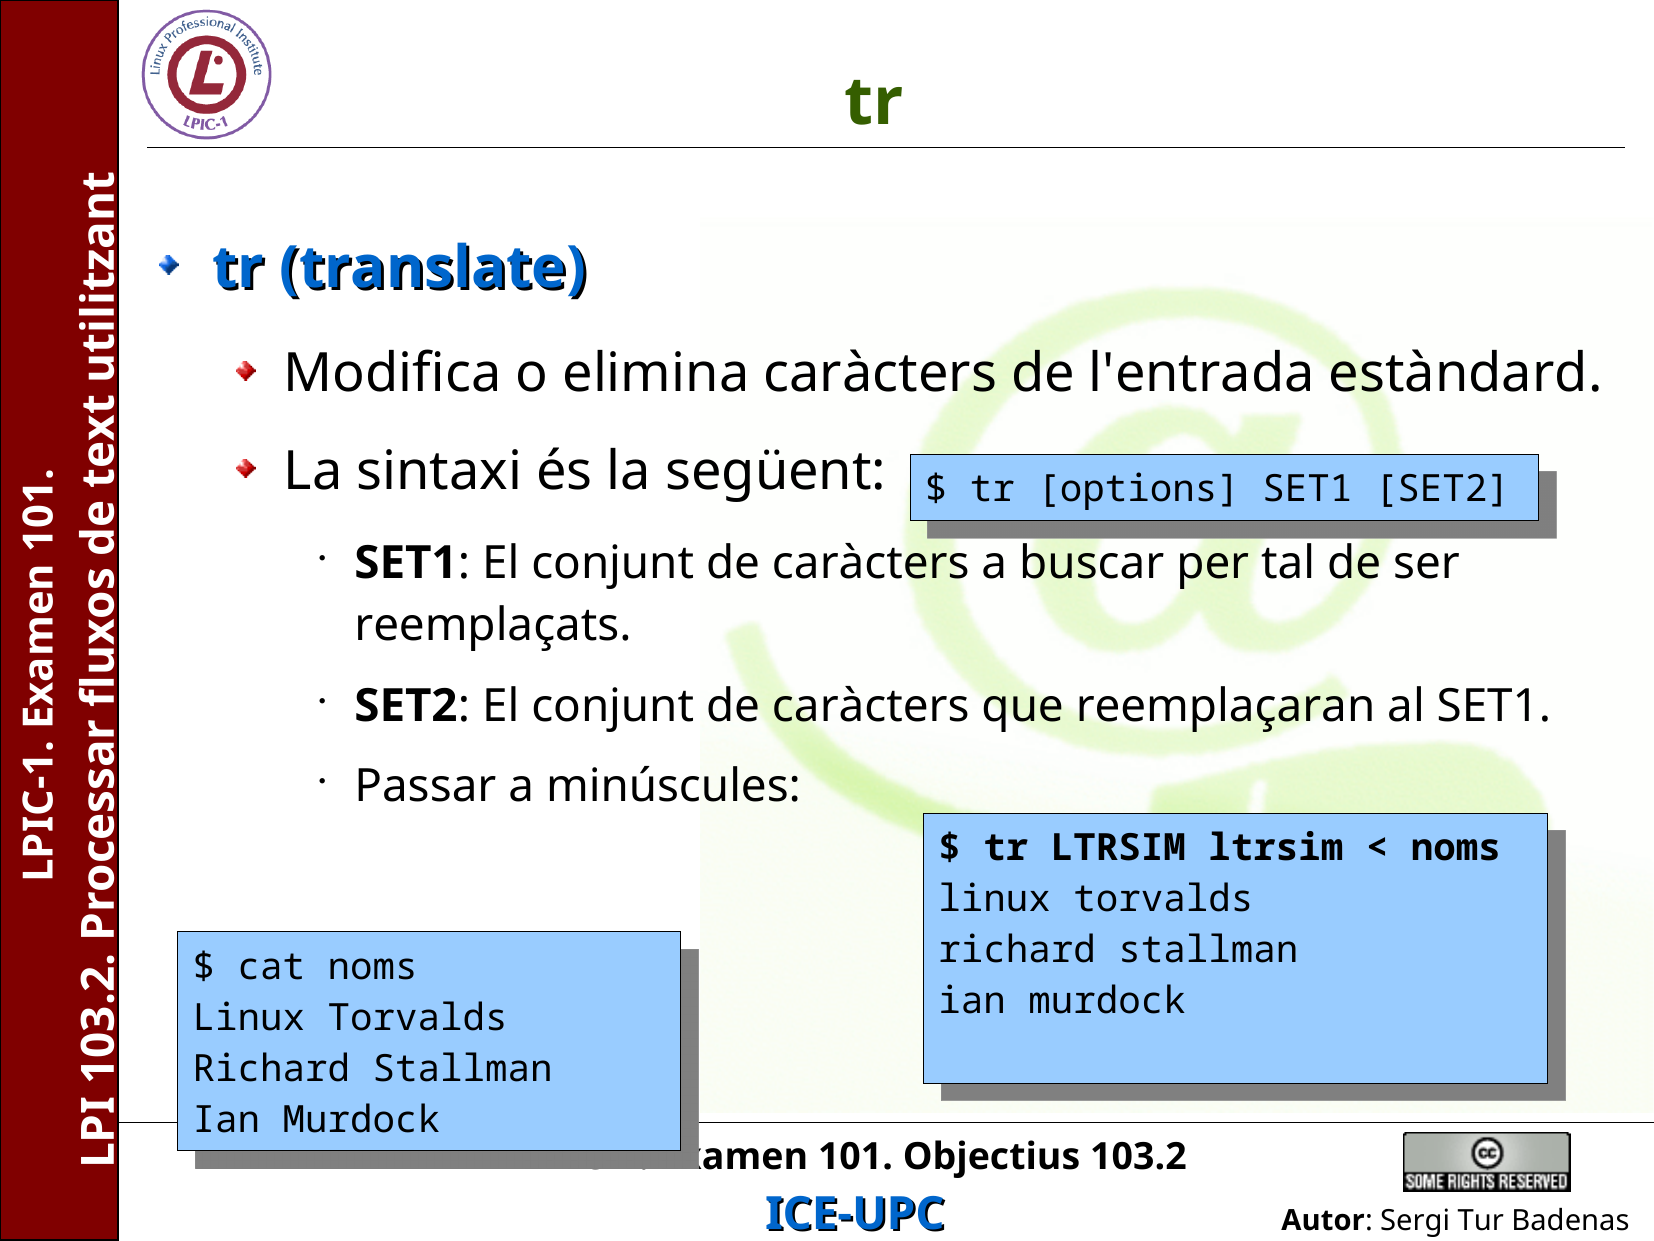

# tr
tr (translate)
Modifica o elimina caràcters de l'entrada estàndard.
La sintaxi és la següent:
SET1: El conjunt de caràcters a buscar per tal de ser reemplaçats.
SET2: El conjunt de caràcters que reemplaçaran al SET1.
Passar a minúscules:
$ tr [options] SET1 [SET2]
$ tr LTRSIM ltrsim < noms
linux torvalds
richard stallman
ian murdock
$ cat noms
Linux Torvalds
Richard Stallman
Ian Murdock